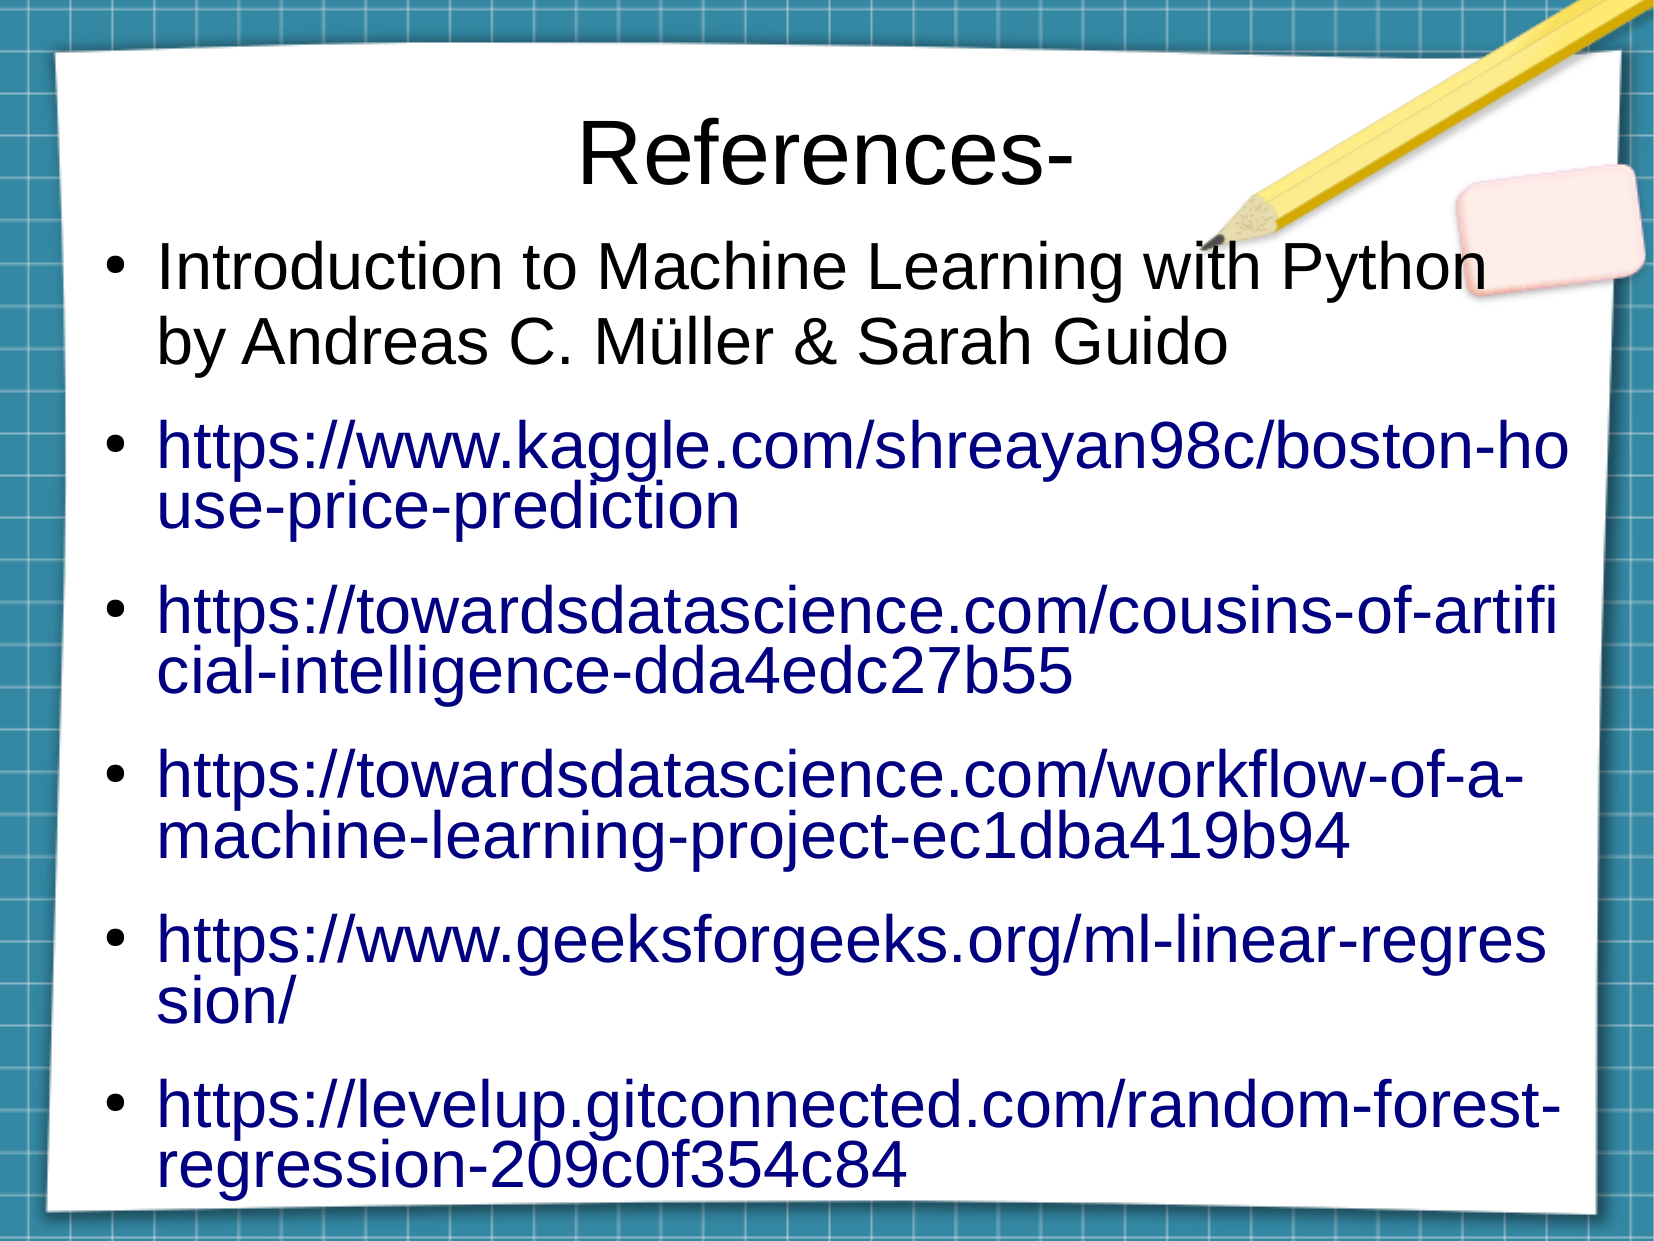

# References-
Introduction to Machine Learning with Python by Andreas C. Müller & Sarah Guido
https://www.kaggle.com/shreayan98c/boston-house-price-prediction
https://towardsdatascience.com/cousins-of-artificial-intelligence-dda4edc27b55
https://towardsdatascience.com/workflow-of-a-machine-learning-project-ec1dba419b94
https://www.geeksforgeeks.org/ml-linear-regression/
https://levelup.gitconnected.com/random-forest-regression-209c0f354c84